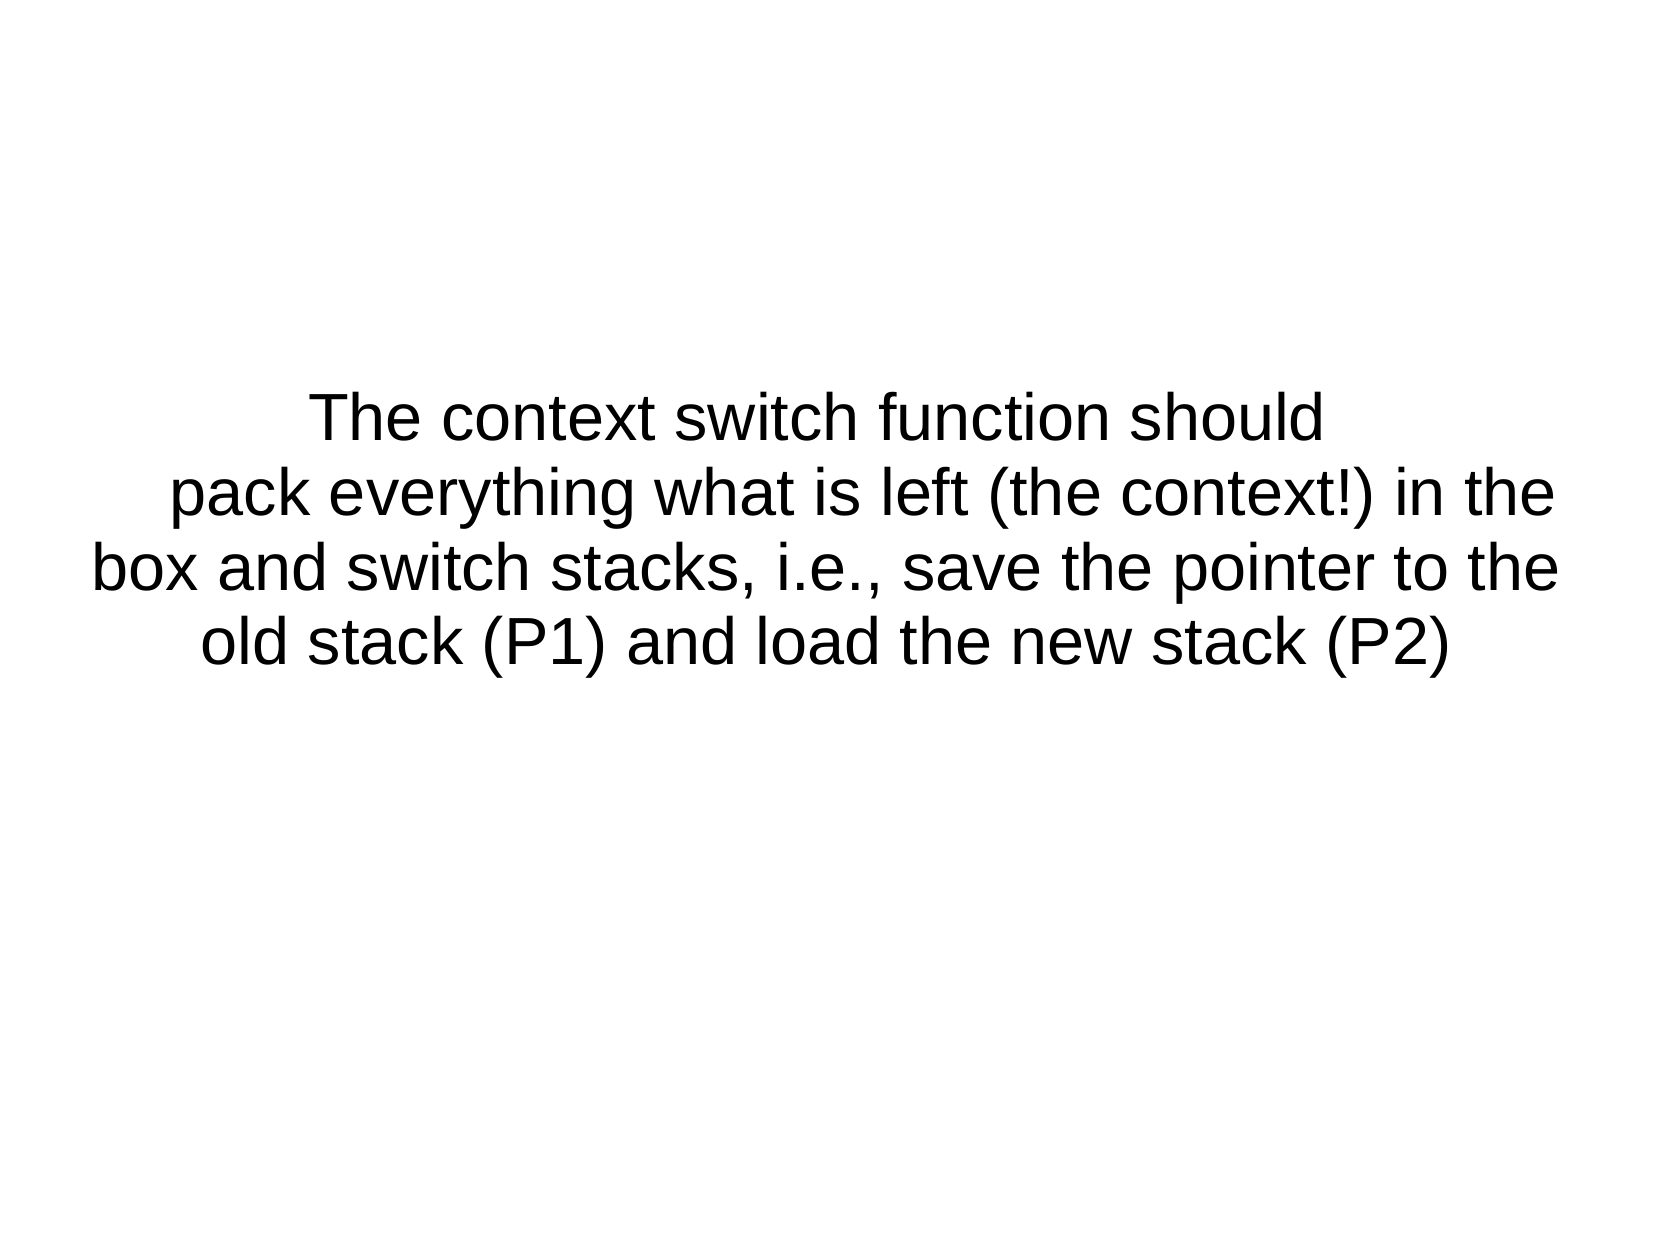

# The context switch function should
	pack everything what is left (the context!) in the box and switch stacks, i.e., save the pointer to the old stack (P1) and load the new stack (P2)